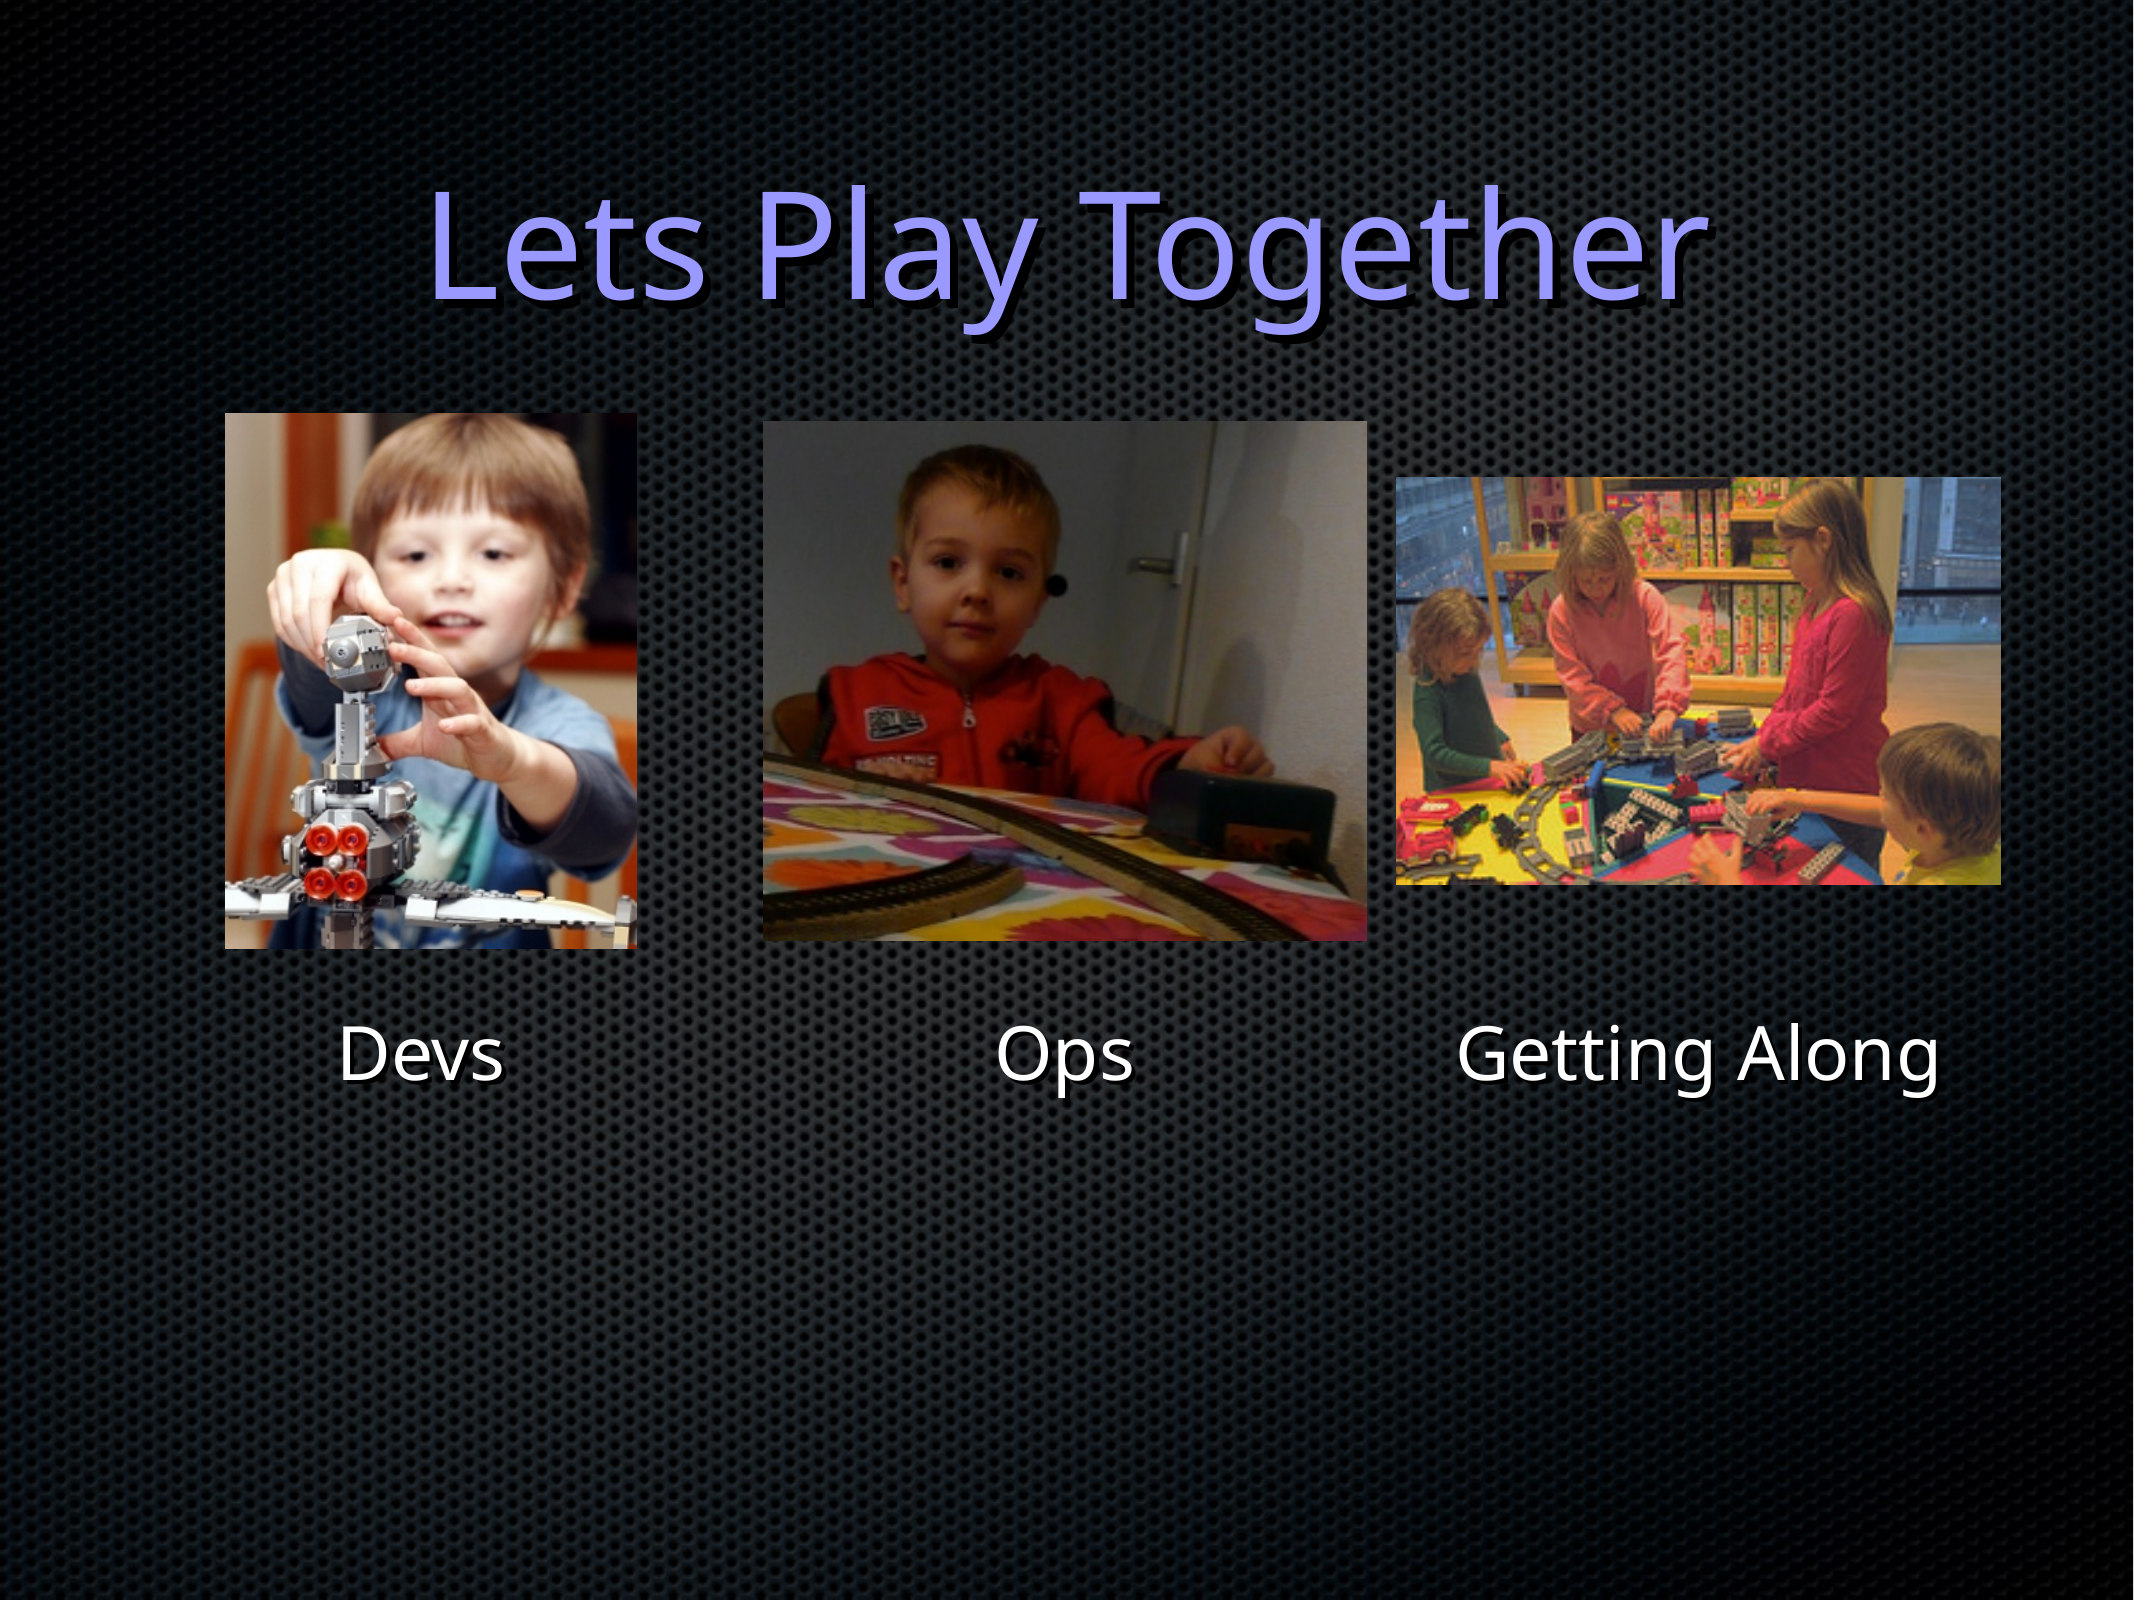

# Lets Play Together
Devs
Ops
Getting Along